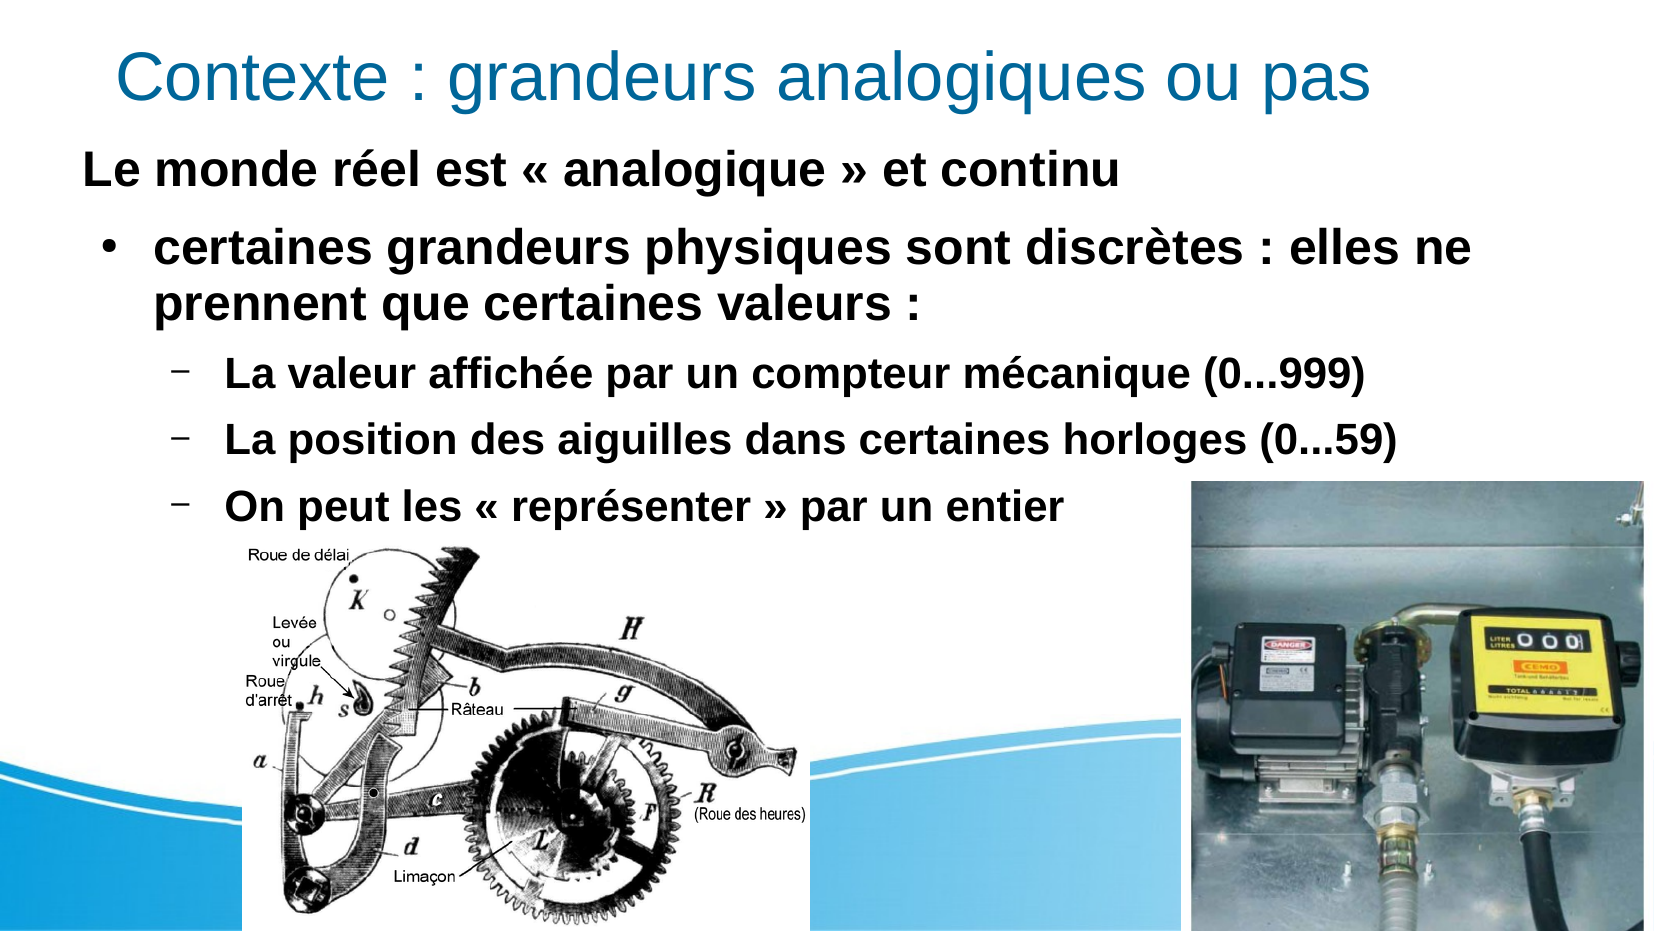

# Contexte : grandeurs analogiques ou pas
Le monde réel est « analogique » et continu
certaines grandeurs physiques sont discrètes : elles ne prennent que certaines valeurs :
La valeur affichée par un compteur mécanique (0...999)
La position des aiguilles dans certaines horloges (0...59)
On peut les « représenter » par un entier